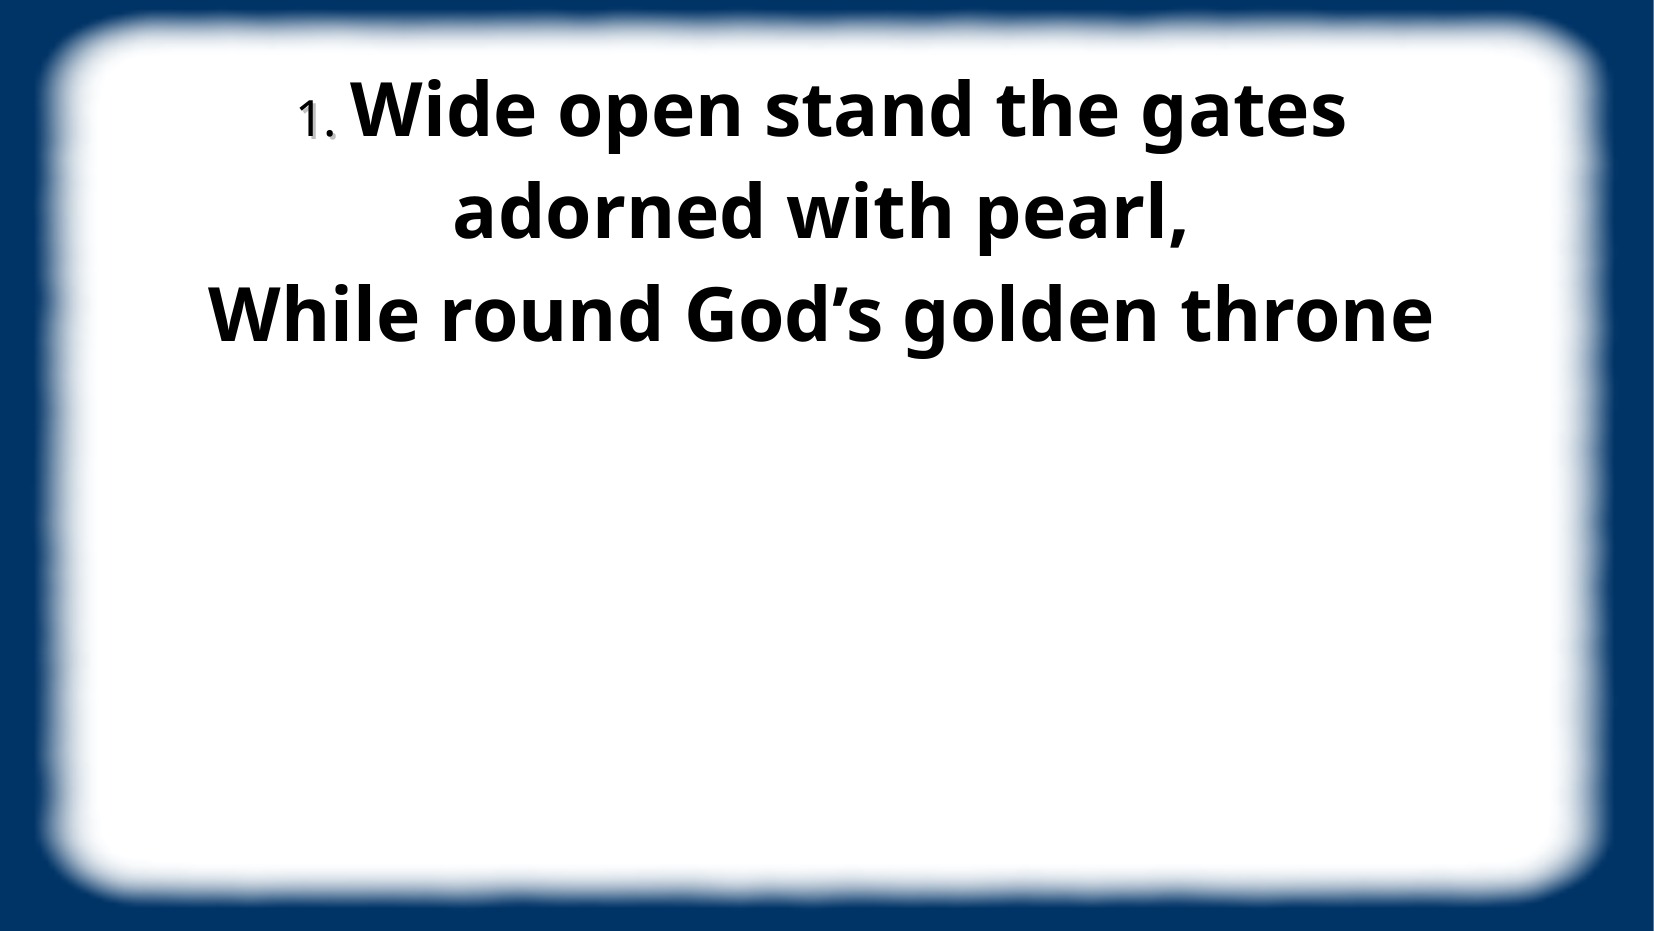

1. Wide open stand the gates
adorned with pearl,
While round God’s golden throne